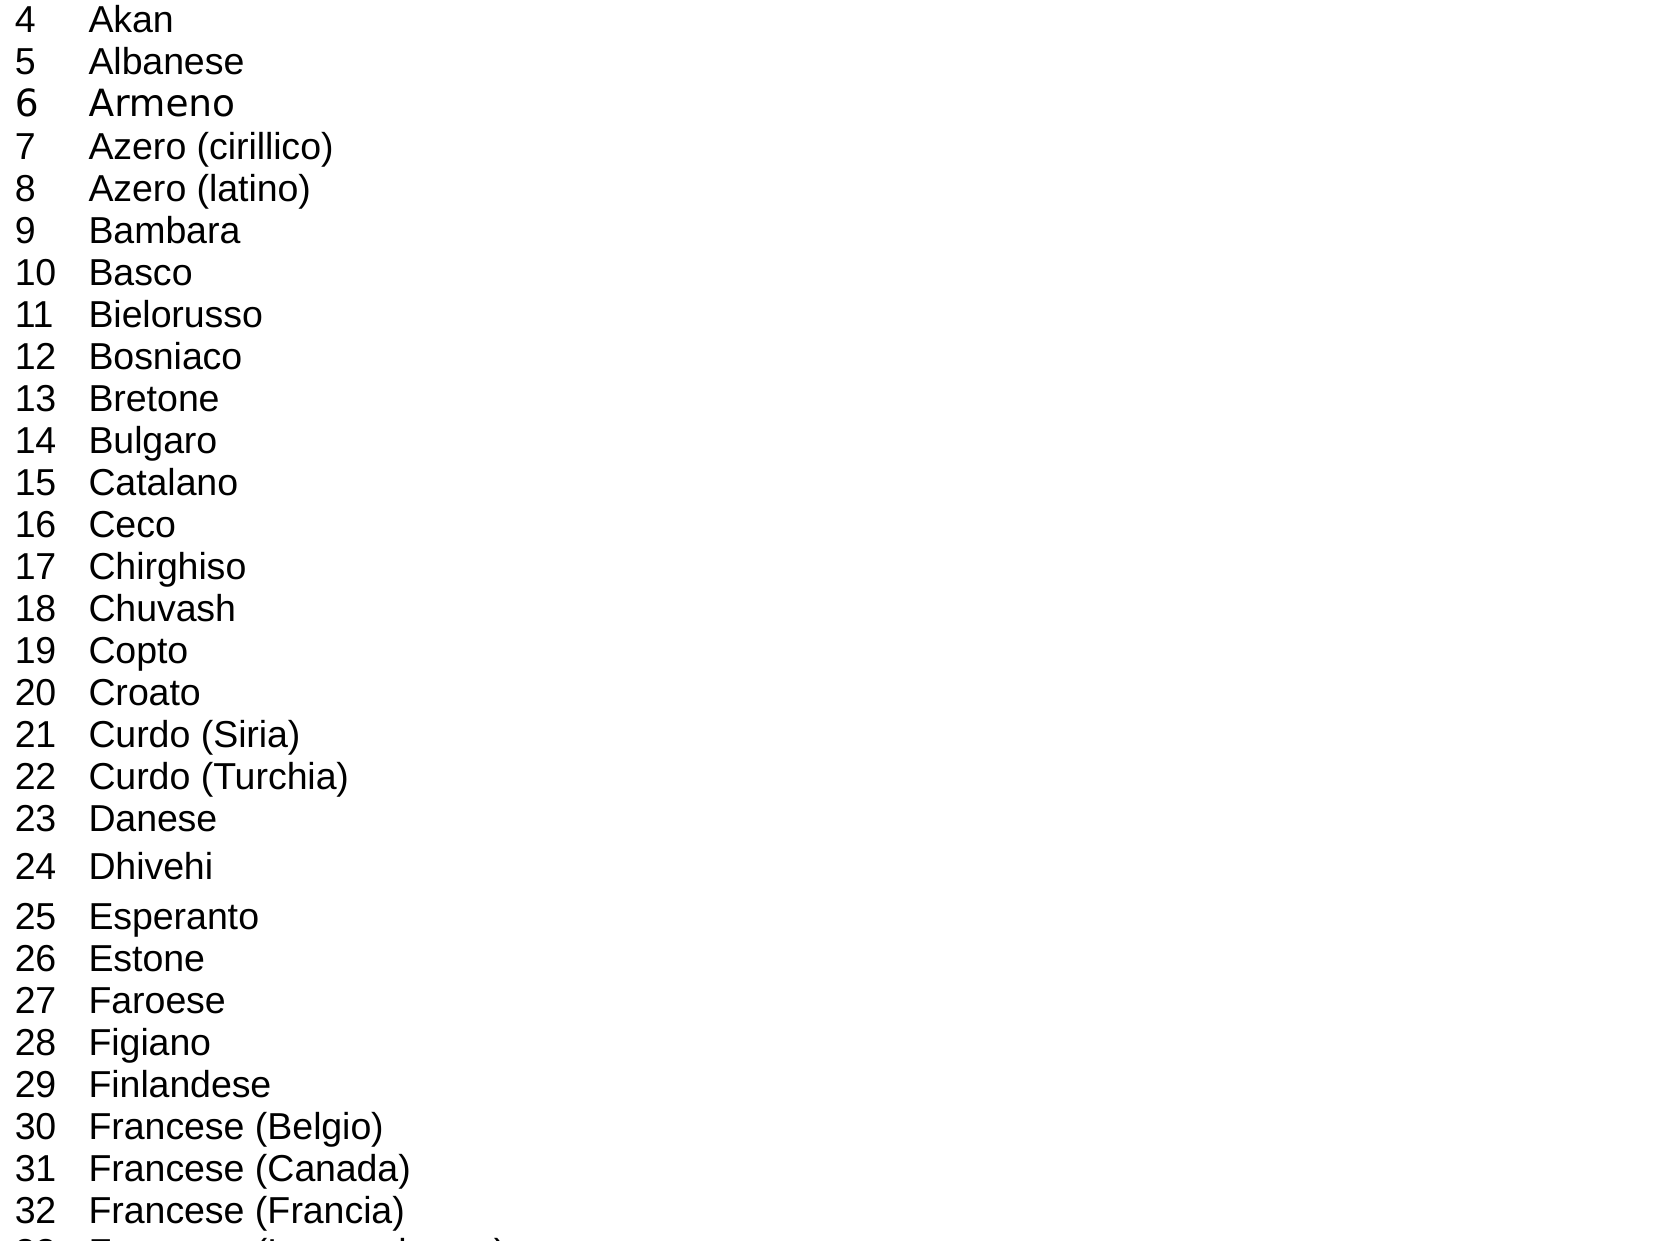

144 8 50
1	[Nessuno]
2	Afrikaans (Namibia)
3	Afrikaans (Sudafrica)
4	Akan
5	Albanese
6	Armeno
7	Azero (cirillico)
8	Azero (latino)
9	Bambara
10	Basco
11	Bielorusso
12	Bosniaco
13	Bretone
14	Bulgaro
15	Catalano
16	Ceco
17	Chirghiso
18	Chuvash
19	Copto
20	Croato
21	Curdo (Siria)
22	Curdo (Turchia)
23	Danese
24	Dhivehi
25	Esperanto
26	Estone
27	Faroese
28	Figiano
29	Finlandese
30	Francese (Belgio)
31	Francese (Canada)
32	Francese (Francia)
33	Francese (Lussemburgo)
34	Francese (Monaco)
35	Francese (Svizzera)
36	Frisone
37	Friuliano
38	Gaelico (Scozia)
39	Galiziano
40	Gallese
41	Georgiano
42	Greco
43	Guascone
44	Indonesiano
45	Inglese (Australia)
46	Inglese (Belize)
47	Inglese (Canada)
48	Inglese (Caraibi)
49	Inglese (Eire)
50	Inglese (Filippine)
51	Inglese (Giamaica)
52	Inglese (India)
53	Inglese (Namibia)
54	Inglese (Nuova Zelanda)
55	Inglese (Sudafrica)
56	Inglese (Trinidad)
57	Inglese (UK)
58	Inglese (USA)
59	Inglese (Zimbabwe)
60	Interlingua
61	Irlandese
62	Islandese
63	Italiano (Italia)
64	Italiano (Svizzera)
65	Kalaallisut
66	Kazako
67	Kinyarwanda (Ruanda)
68	Konkani
69	Latino
70	Lettone
71	Lituano
72	Lussemburghese
73	Macedone
74	Malese (Brunei Darussalam)
75	Malese (Malesia)
76	Maori (Nuova Zelanda)
77	Mongolo
78	Moore
79	Ndebele (Sud)
80	Norvegese Bokmål
81	Norvegese Nynorsk
82	Occitano
83	Olandese (Belgio)
84	Olandese (Paesi Bassi)
85	Polacco
86	Portoghese (Brasile)
87	Portoghese (Portogallo)
88	Retoromanzo
89	Rumeno
90	Russo
91	Sardo
92	Serbo (cirillico)
93	Serbo (latino)
94	Slovacco
95	Sloveno
96	Sotho meridionale
97	Sotho settentrionale
98	Spagnolo (Argentina)
99	Spagnolo (Bolivia)
100	Spagnolo (Cile)
101	Spagnolo (Colombia)
102	Spagnolo (Costa Rica)
103	Spagnolo (Ecuador)
104	Spagnolo (El Salvador)
105	Spagnolo (Guatemala)
106	Spagnolo (Honduras)
107	Spagnolo (Messico)
108	Spagnolo (moderno)
109	Spagnolo (Nicaragua)
110	Spagnolo (Panama)
111	Spagnolo (Paraguay)
112	Spagnolo (Perù)
113	Spagnolo (Portorico)
114	Spagnolo (Rep. Dom.)
115	Spagnolo (Spagna)
116	Spagnolo (Uruguay)
117	Spagnolo (Venezuela)
118	Svedese (Finlandia)
119	Svedese (Svezia)
120	Swahili (Kenya)
121	Swahili (Tanzania)
122	Swazi
123	Tagico
124	Tataro
125	Tedesco (Austria)
126	Tedesco (Belgio)
127	Tedesco (Germania)
128	Tedesco (Liechtenstein)
129	Tedesco (Lussemburgo)
130	Tedesco (Svizzera)
131	Tigrigna (Eritrea)
132	Tigrigna (Etiopia)
133	Tsonga
134	Tswana (Botswana)
135	Tswana (Sudafrica)
136	Turco
137	Ucraino
138	Ungherese
139	Uzbeco (cirillico)
140	Uzbeco (latino)
141	Vallone
142	Venda
143	Xhosa
144	Zulu
1	[Nessuno]
2	Cinese (Hong Kong)
3	Cinese (Macao)
4	Cinese (semplificato)
5	Cinese (Singapore)
6	Cinese (tradizionale)
7	Coreano (Corea del Sud)
8	Giapponese
1	[Nessuno]
2	Amarico
3	Arabo (Algeria)
4	Arabo (Arabia Saudita)
5	Arabo (Bahrein)
6	Arabo (EAU)
7	Arabo (Egiziano)
8	Arabo (Giordania)
9	Arabo (Iraq)
10	Arabo (Kuwait)
11	Arabo (Libano)
12	Arabo (Libia)
13	Arabo (Marocco)
14	Arabo (Oman)
15	Arabo (Qatar)
16	Arabo (Siria)
17	Arabo (Tunisia)
18	Arabo (Yemen)
19	Assamese
20	Bengalese (Bangladesh)
21	Bengali (India)
22	Curdo (Iran)
23	Curdo (Iraq)
24	Dzongkha
25	Ebraico
26	Farsi
27	Gujarati
28	Hindi
29	Kannada
30	Kashmiri (India)
31	Kashmiri (Kashmir)
32	Khmer
33	Lao
34	Malayalam
35	Manipuri
36	Marathi
37	Nepalese (India)
38	Nepalese (Nepal)
39	Oriya
40	Punjabi
41	Sanscrito
42	Sindhi
43	Singalese
44	Tamil
45	Telugu
46	Thai
47	Tibetano (Cina)
48	Urdu (India)
49	Urdu (Pakistan)
50	Vietnamita